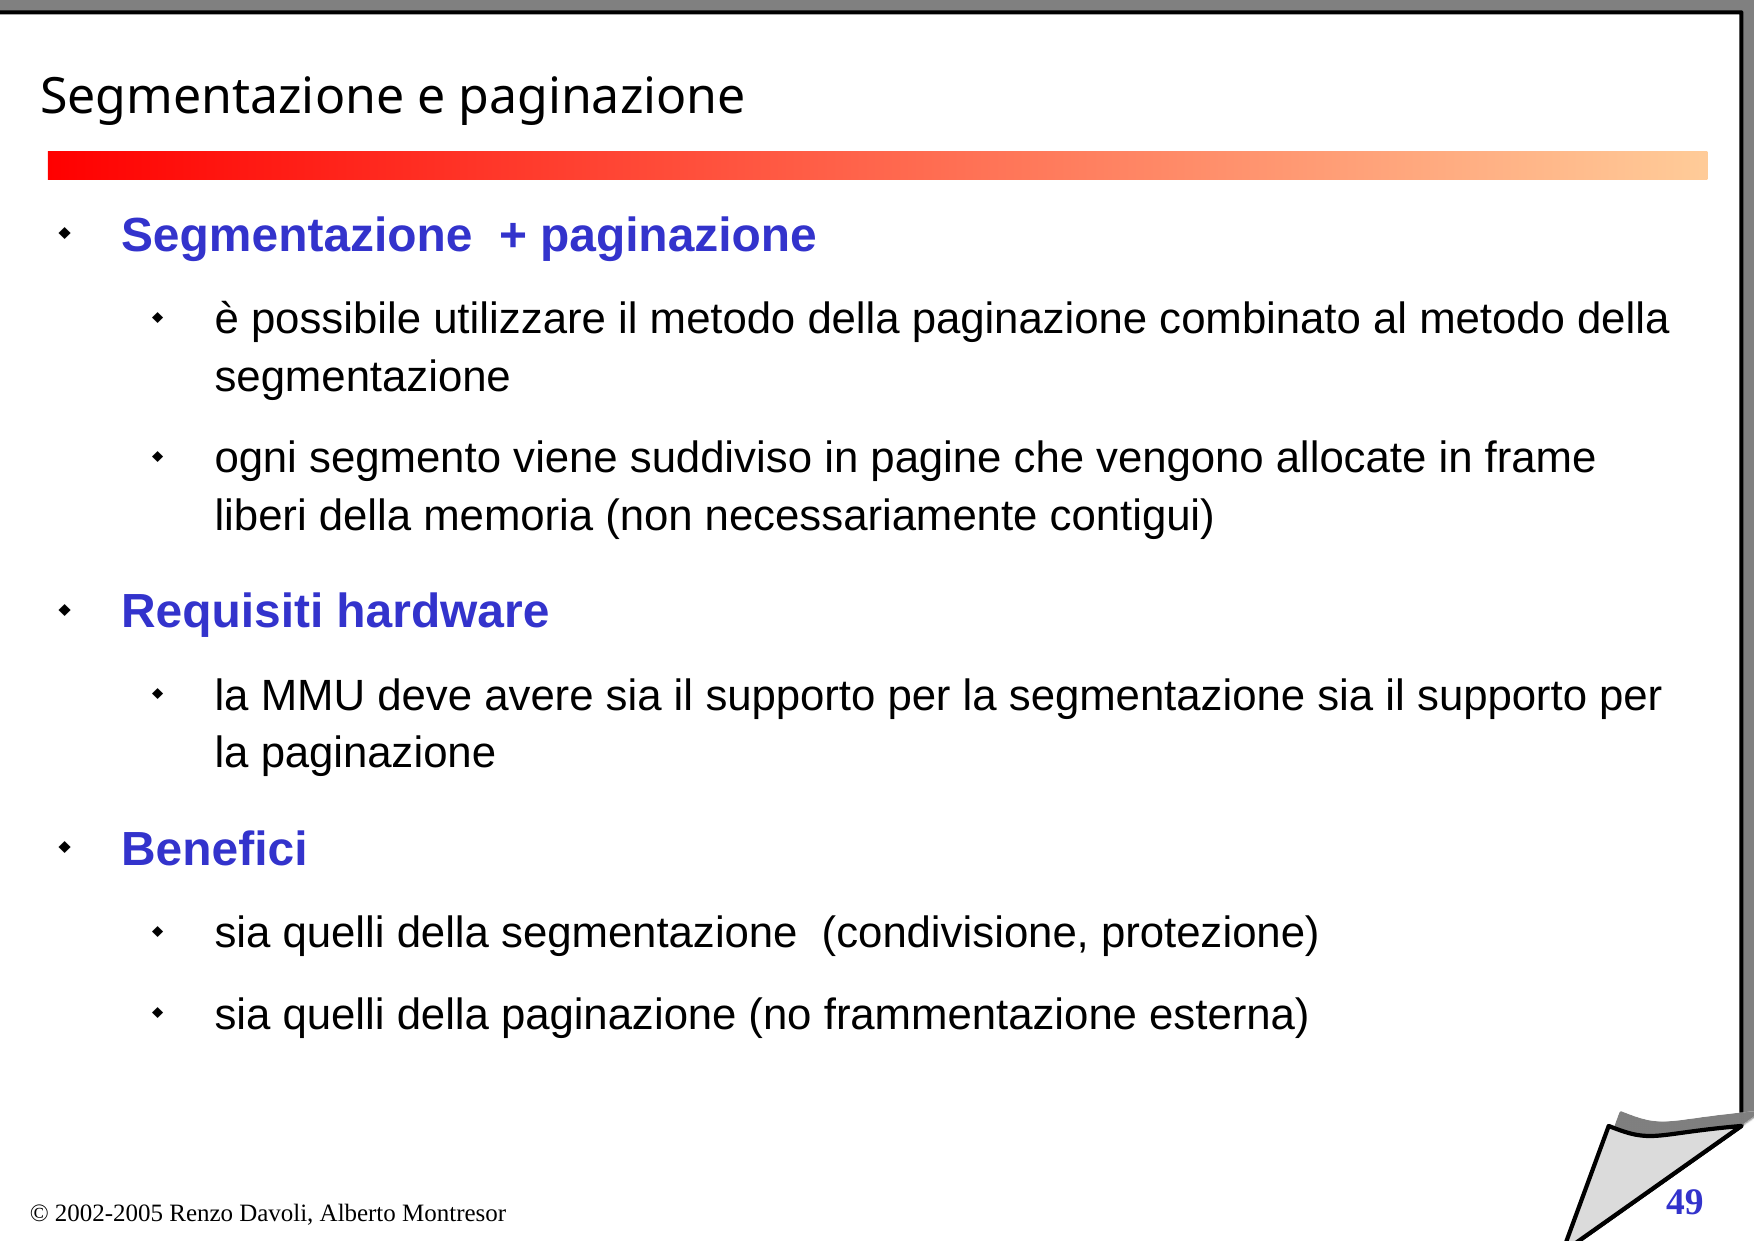

# Segmentazione e paginazione
Segmentazione + paginazione
è possibile utilizzare il metodo della paginazione combinato al metodo della segmentazione
ogni segmento viene suddiviso in pagine che vengono allocate in frame liberi della memoria (non necessariamente contigui)
Requisiti hardware
la MMU deve avere sia il supporto per la segmentazione sia il supporto per la paginazione
Benefici
sia quelli della segmentazione (condivisione, protezione)
sia quelli della paginazione (no frammentazione esterna)